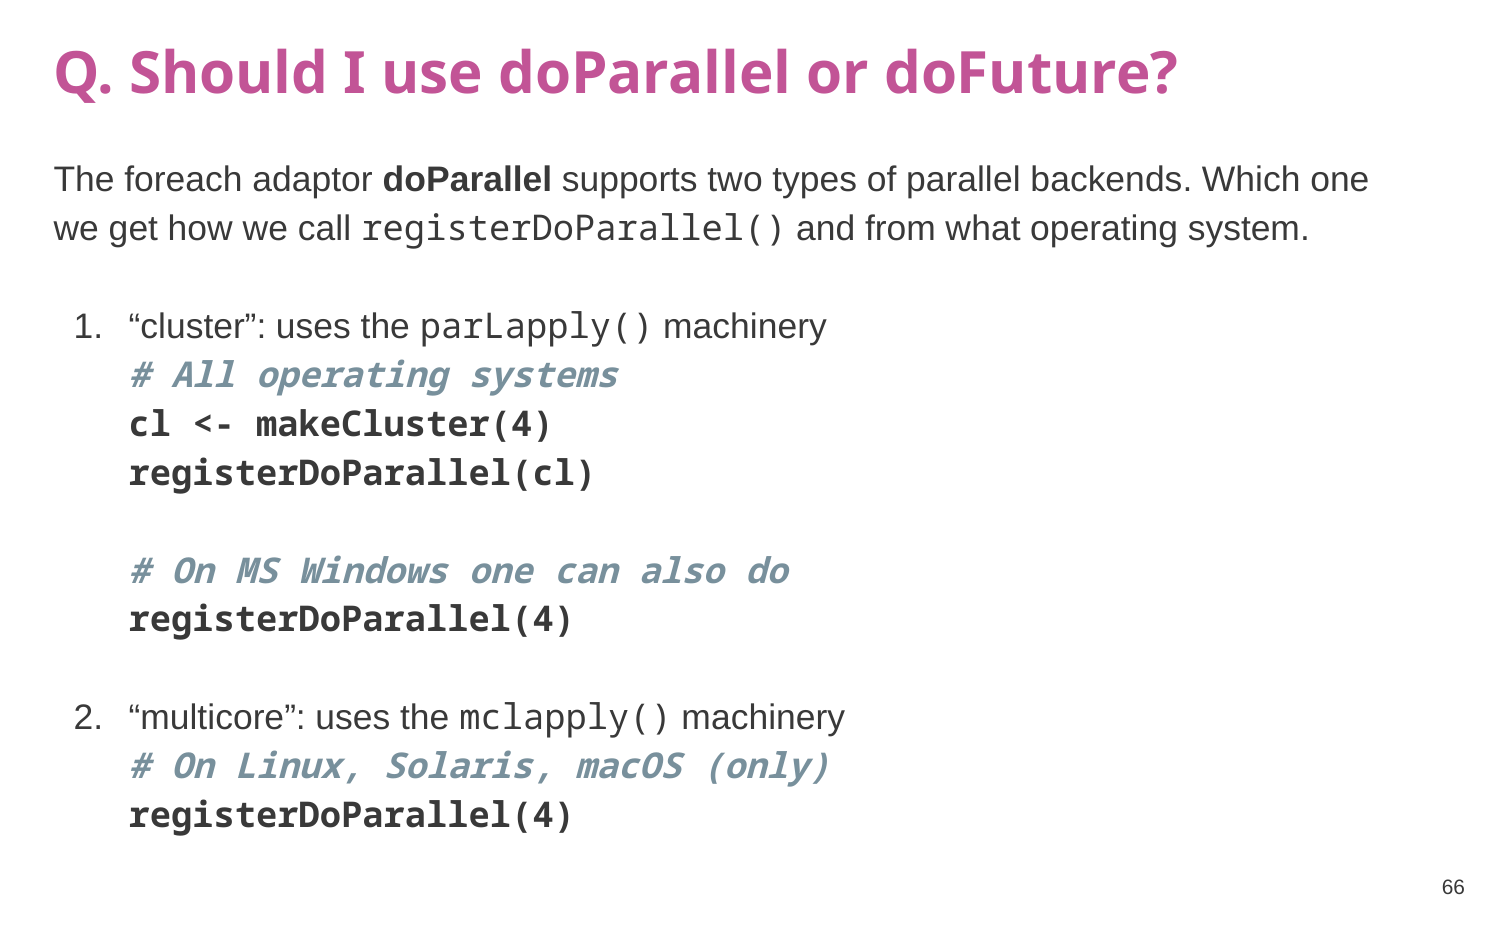

# Q. Should I use doParallel or doFuture?
The foreach adaptor doParallel supports two types of parallel backends. Which one we get how we call registerDoParallel() and from what operating system.
“cluster”: uses the parLapply() machinery
# All operating systems
cl <- makeCluster(4)
registerDoParallel(cl)
# On MS Windows one can also do
registerDoParallel(4)
“multicore”: uses the mclapply() machinery
# On Linux, Solaris, macOS (only)
registerDoParallel(4)